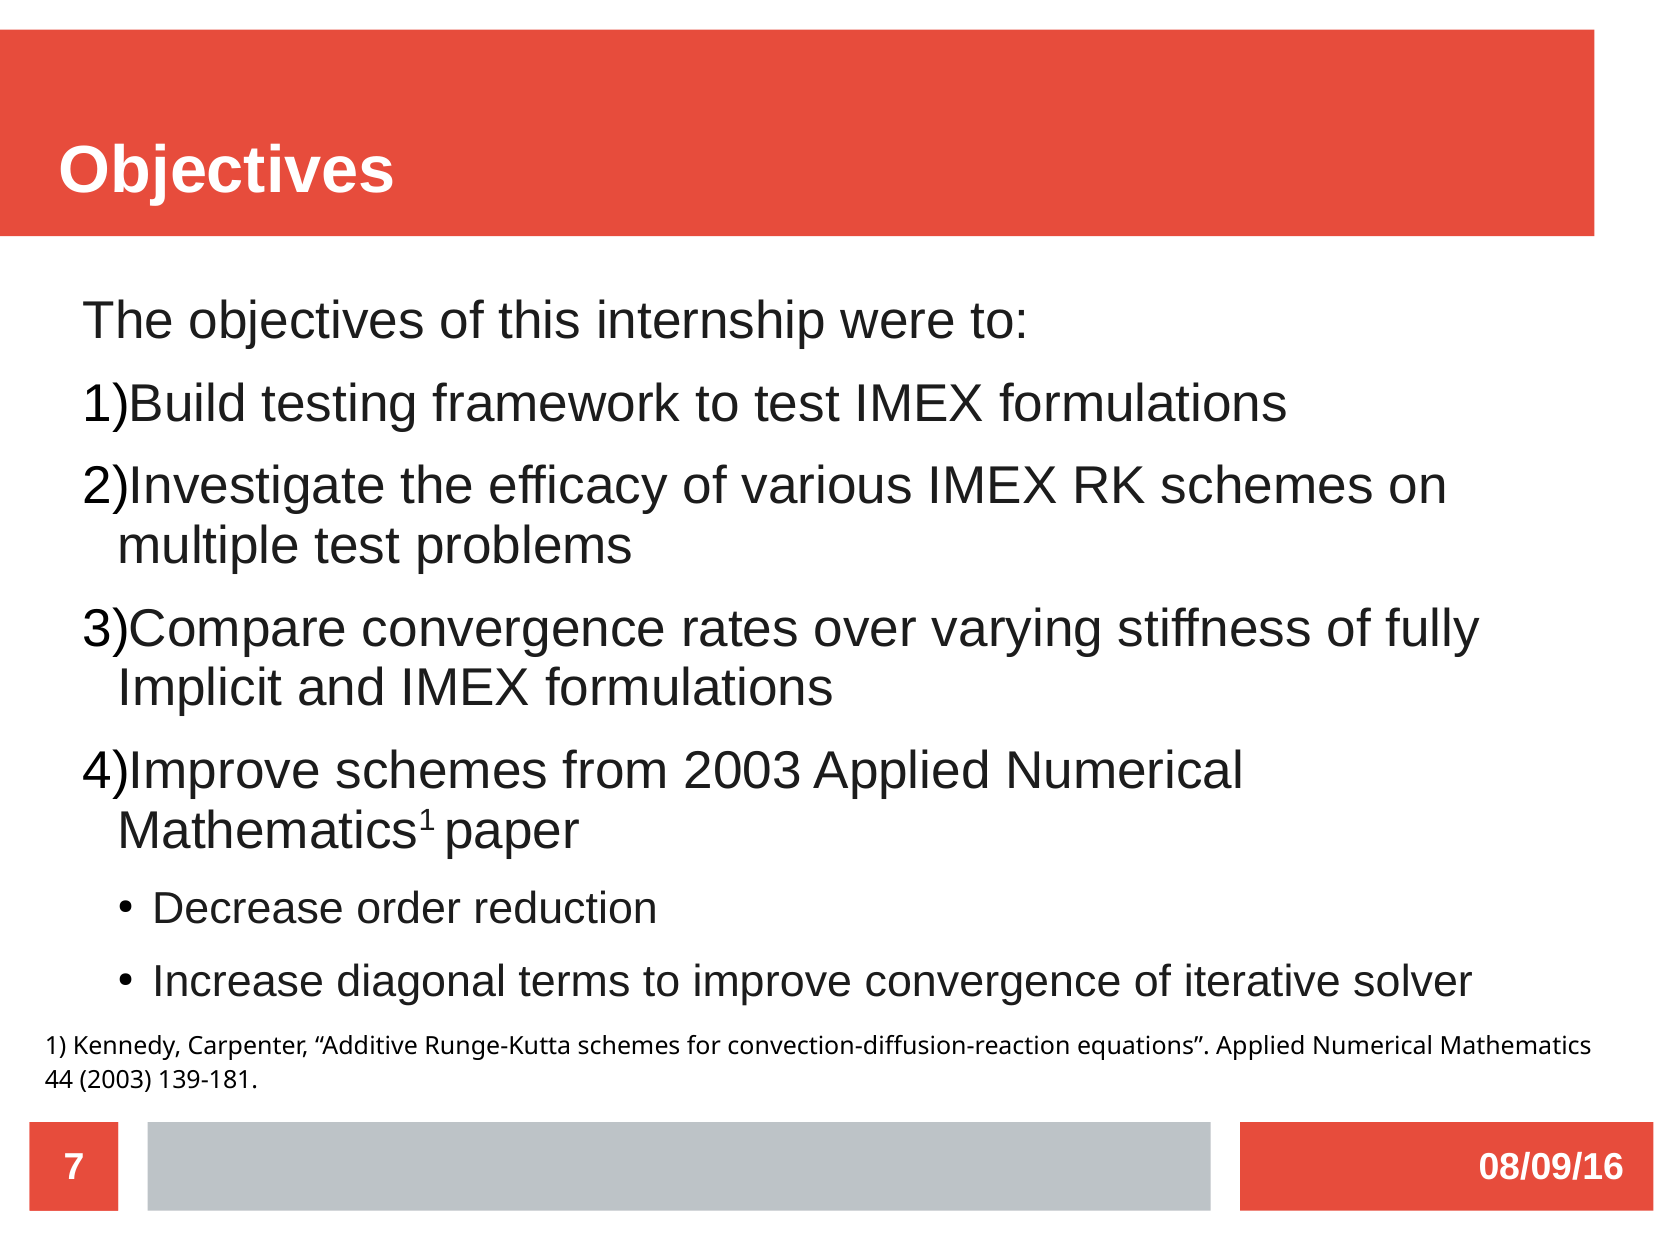

# Objectives
The objectives of this internship were to:
Build testing framework to test IMEX formulations
Investigate the efficacy of various IMEX RK schemes on multiple test problems
Compare convergence rates over varying stiffness of fully Implicit and IMEX formulations
Improve schemes from 2003 Applied Numerical Mathematics1 paper
Decrease order reduction
Increase diagonal terms to improve convergence of iterative solver
1) Kennedy, Carpenter, “Additive Runge-Kutta schemes for convection-diffusion-reaction equations”. Applied Numerical Mathematics 44 (2003) 139-181.
7
08/09/16